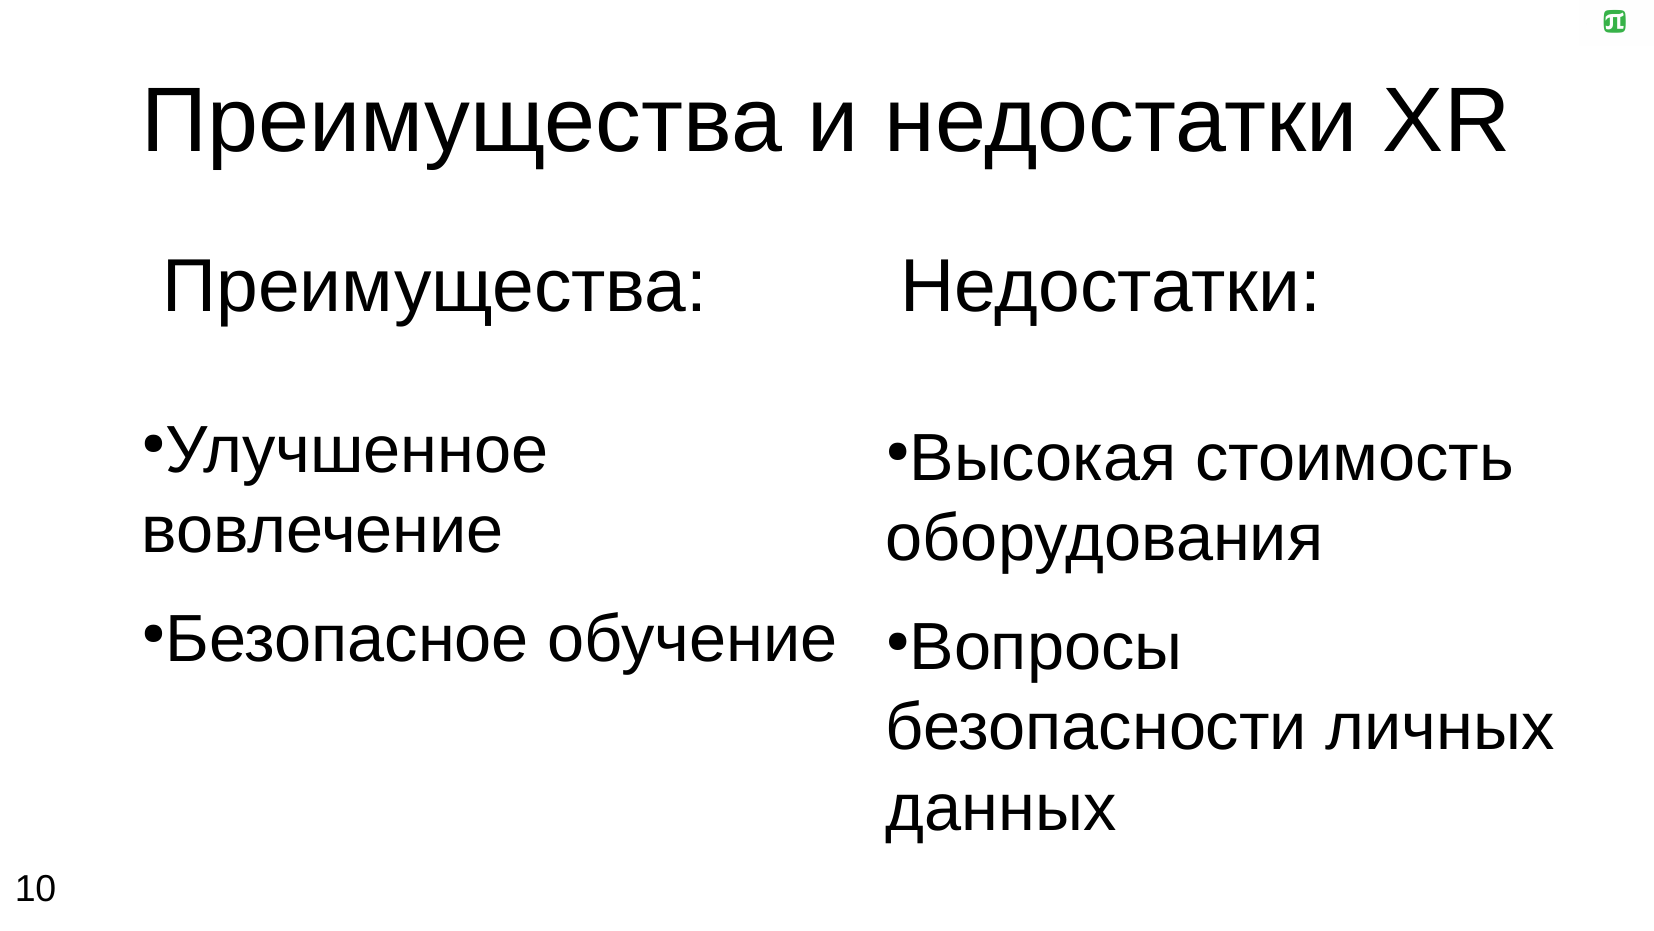

# Преимущества и недостатки XR
Преимущества:
Недостатки:
Улучшенное вовлечение
Безопасное обучение
Высокая стоимость оборудования
Вопросы безопасности личных данных